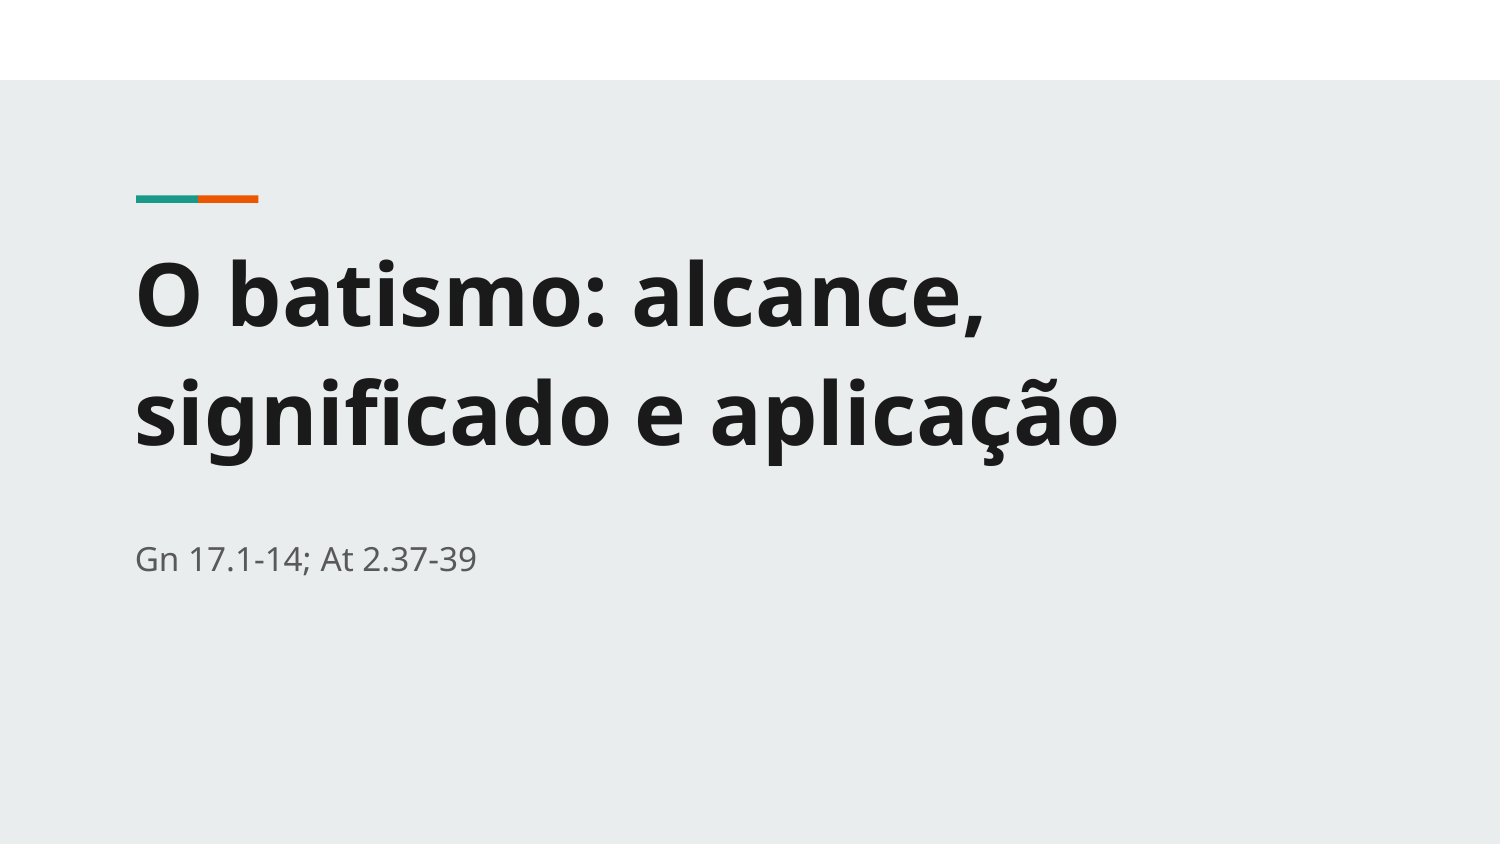

# O batismo: alcance, significado e aplicação
Gn 17.1-14; At 2.37-39